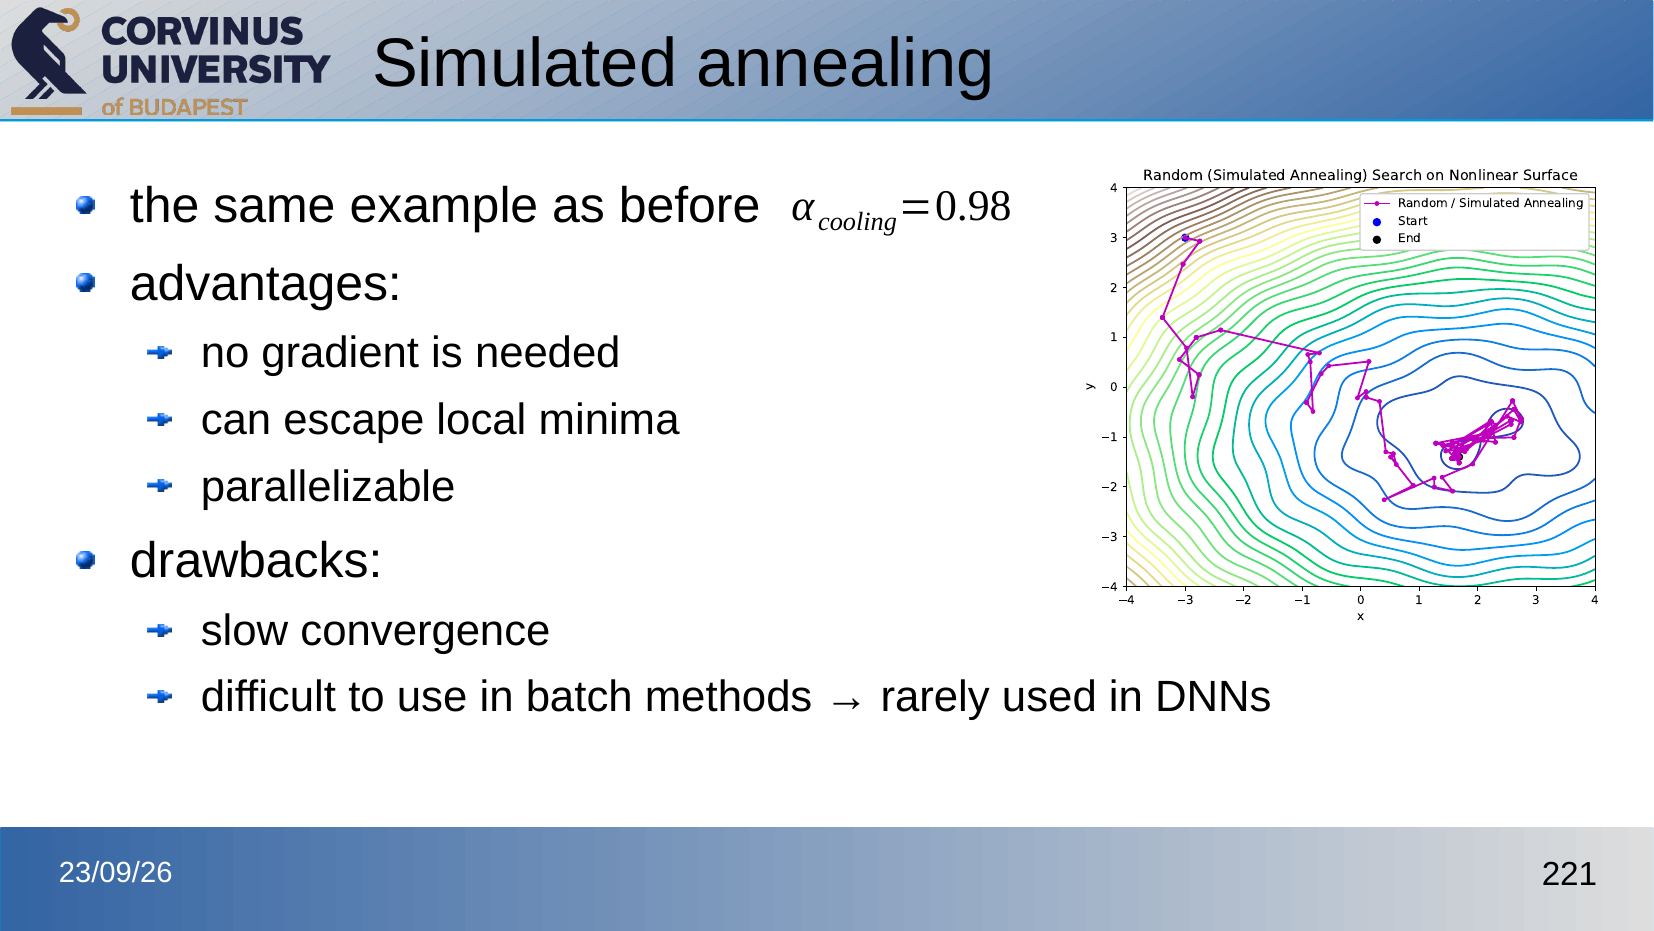

# Simulated annealing
the same example as before
advantages:
no gradient is needed
can escape local minima
parallelizable
drawbacks:
slow convergence
difficult to use in batch methods → rarely used in DNNs